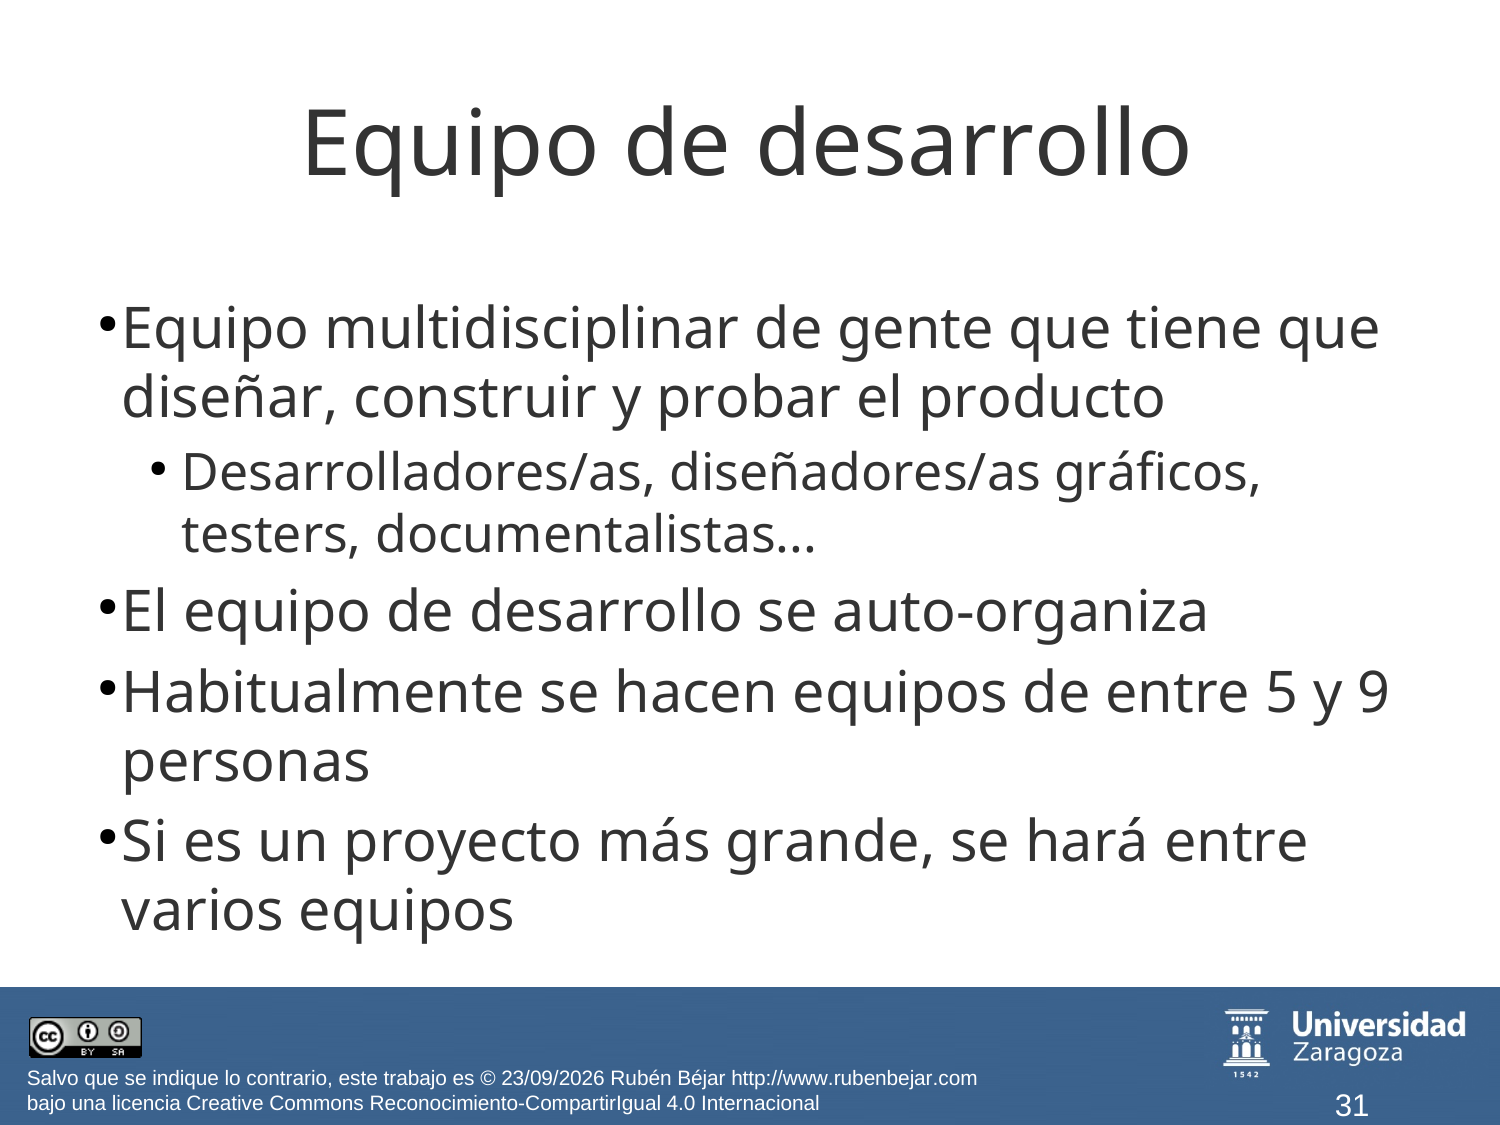

# Equipo de desarrollo
Equipo multidisciplinar de gente que tiene que diseñar, construir y probar el producto
Desarrolladores/as, diseñadores/as gráficos, testers, documentalistas...
El equipo de desarrollo se auto-organiza
Habitualmente se hacen equipos de entre 5 y 9 personas
Si es un proyecto más grande, se hará entre varios equipos